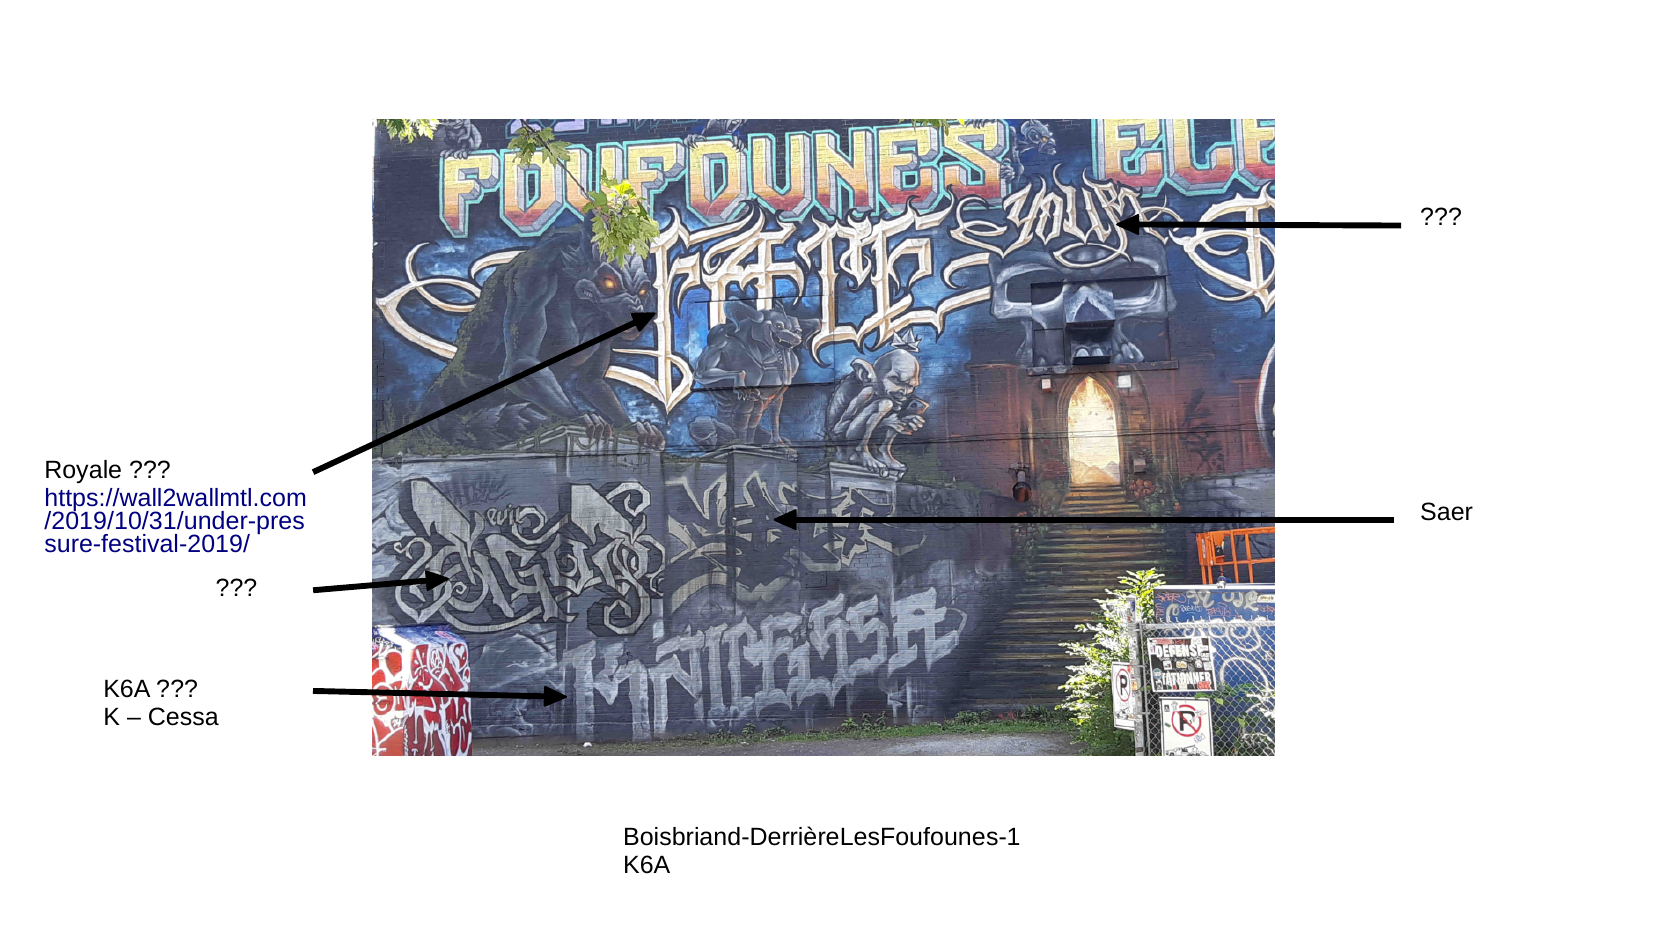

???
Royale ???
https://wall2wallmtl.com/2019/10/31/under-pressure-festival-2019/
Saer
???
K6A ???
K – Cessa
Boisbriand-DerrièreLesFoufounes-1
K6A